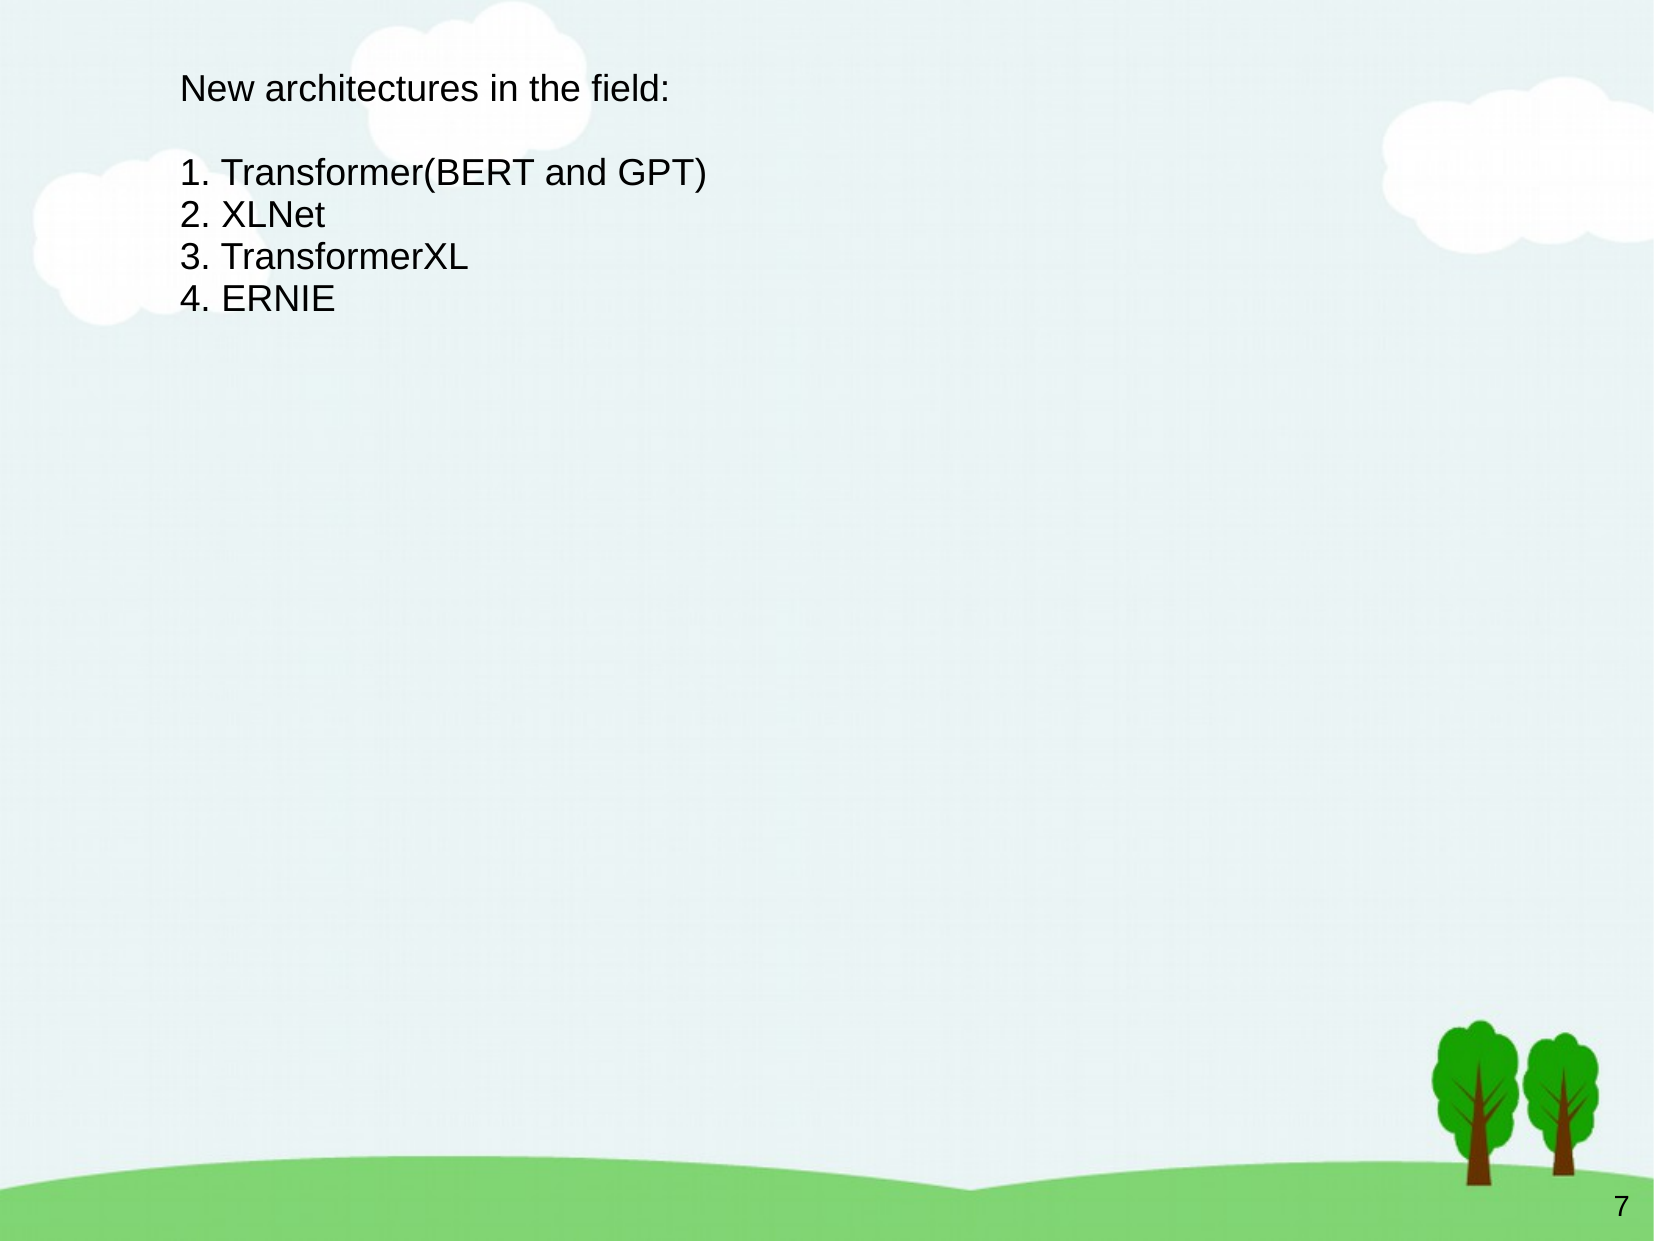

New architectures in the field:
1. Transformer(BERT and GPT)
2. XLNet
3. TransformerXL
4. ERNIE
7